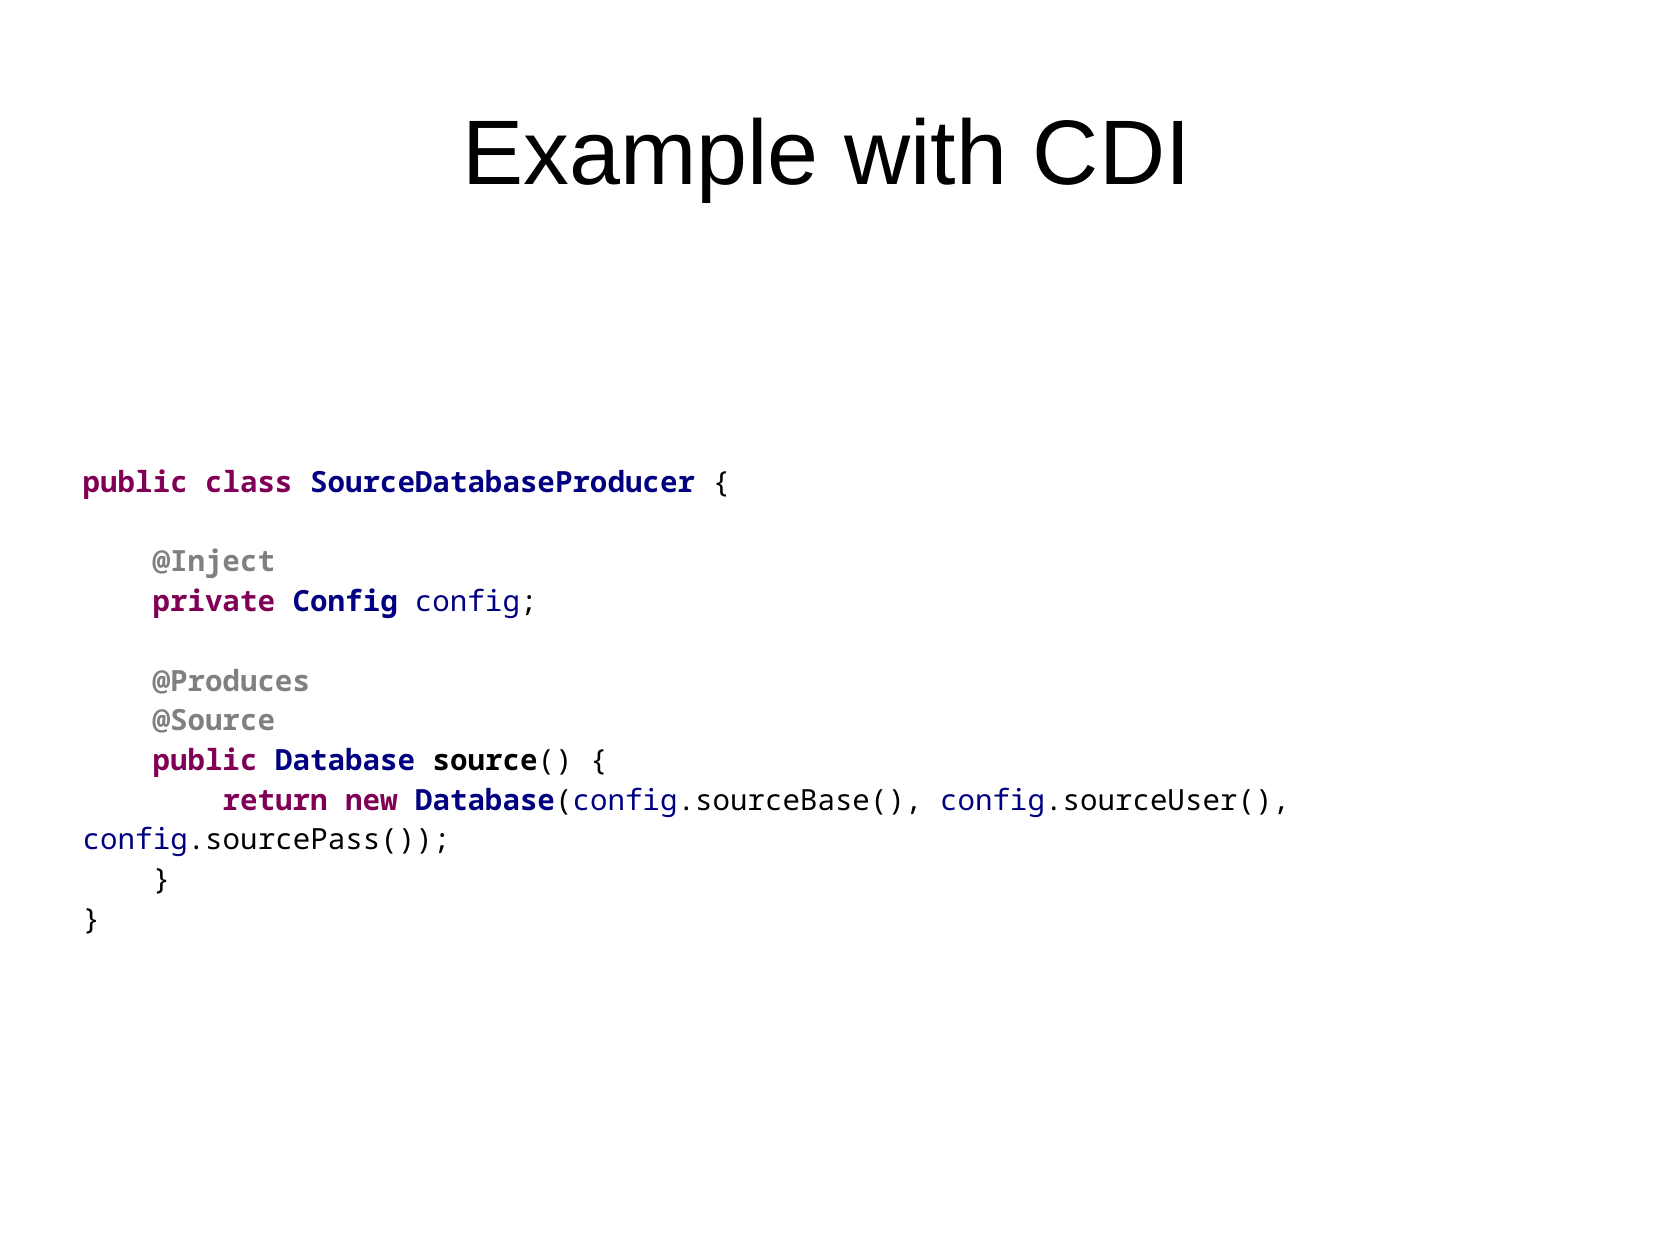

# Example with CDI
public class SourceDatabaseProducer {
 @Inject
 private Config config;
 @Produces
 @Source
 public Database source() {
 return new Database(config.sourceBase(), config.sourceUser(), config.sourcePass());
 }
}